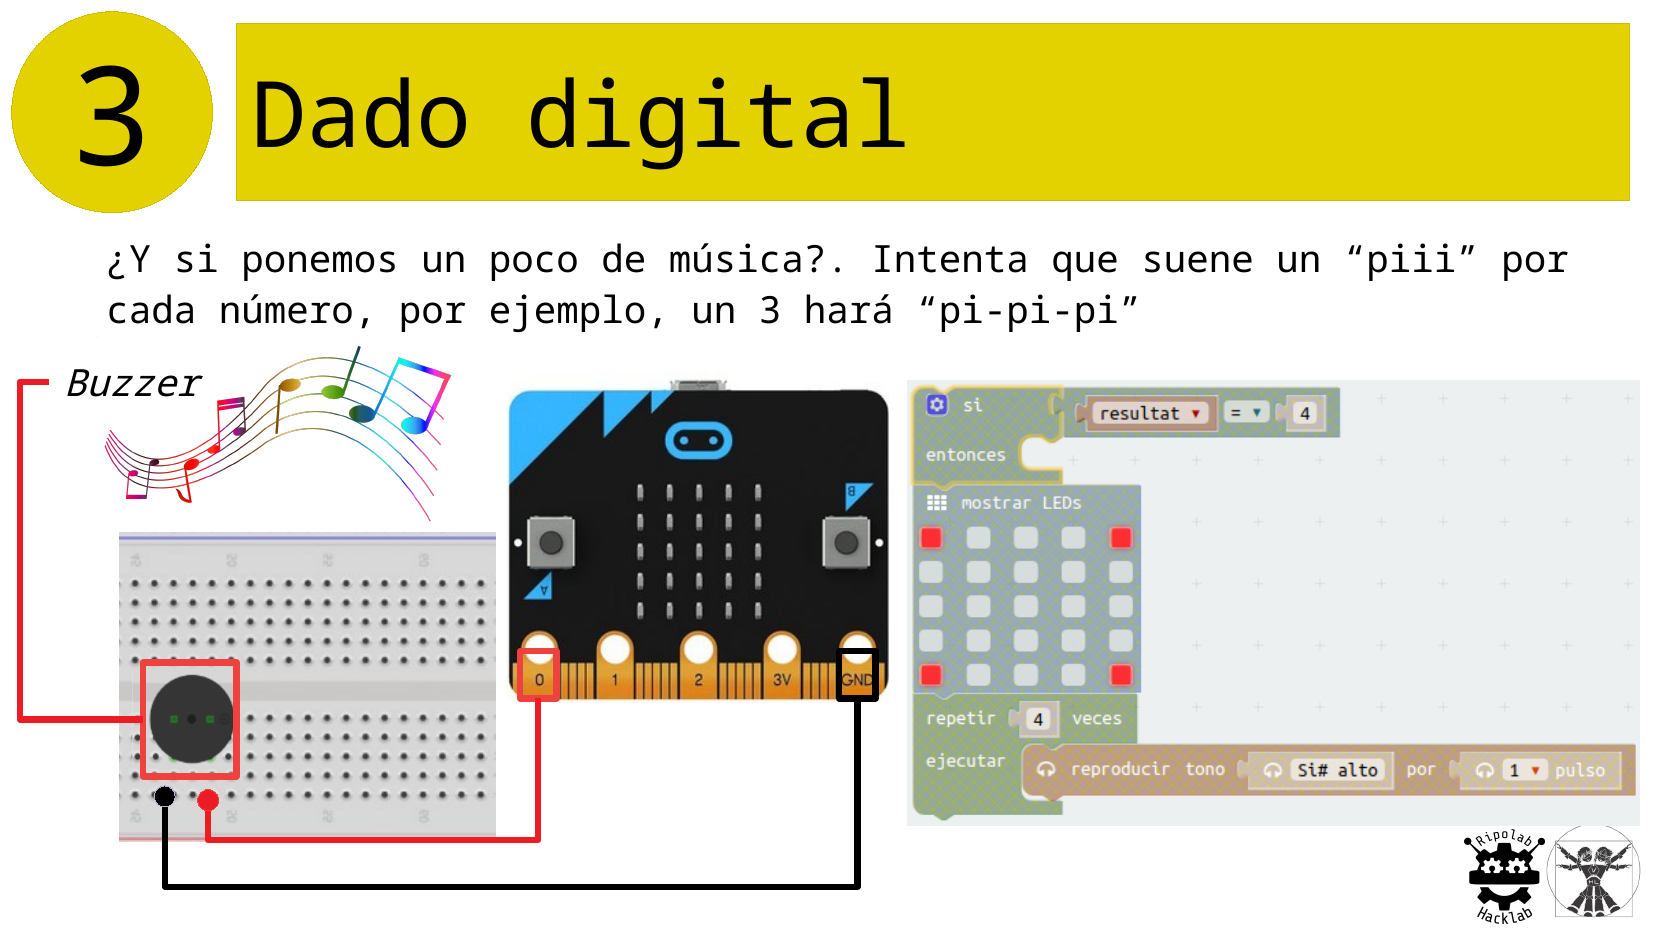

3
Dado digital
¿Y si ponemos un poco de música?. Intenta que suene un “piii” por cada número, por ejemplo, un 3 hará “pi-pi-pi”
Buzzer